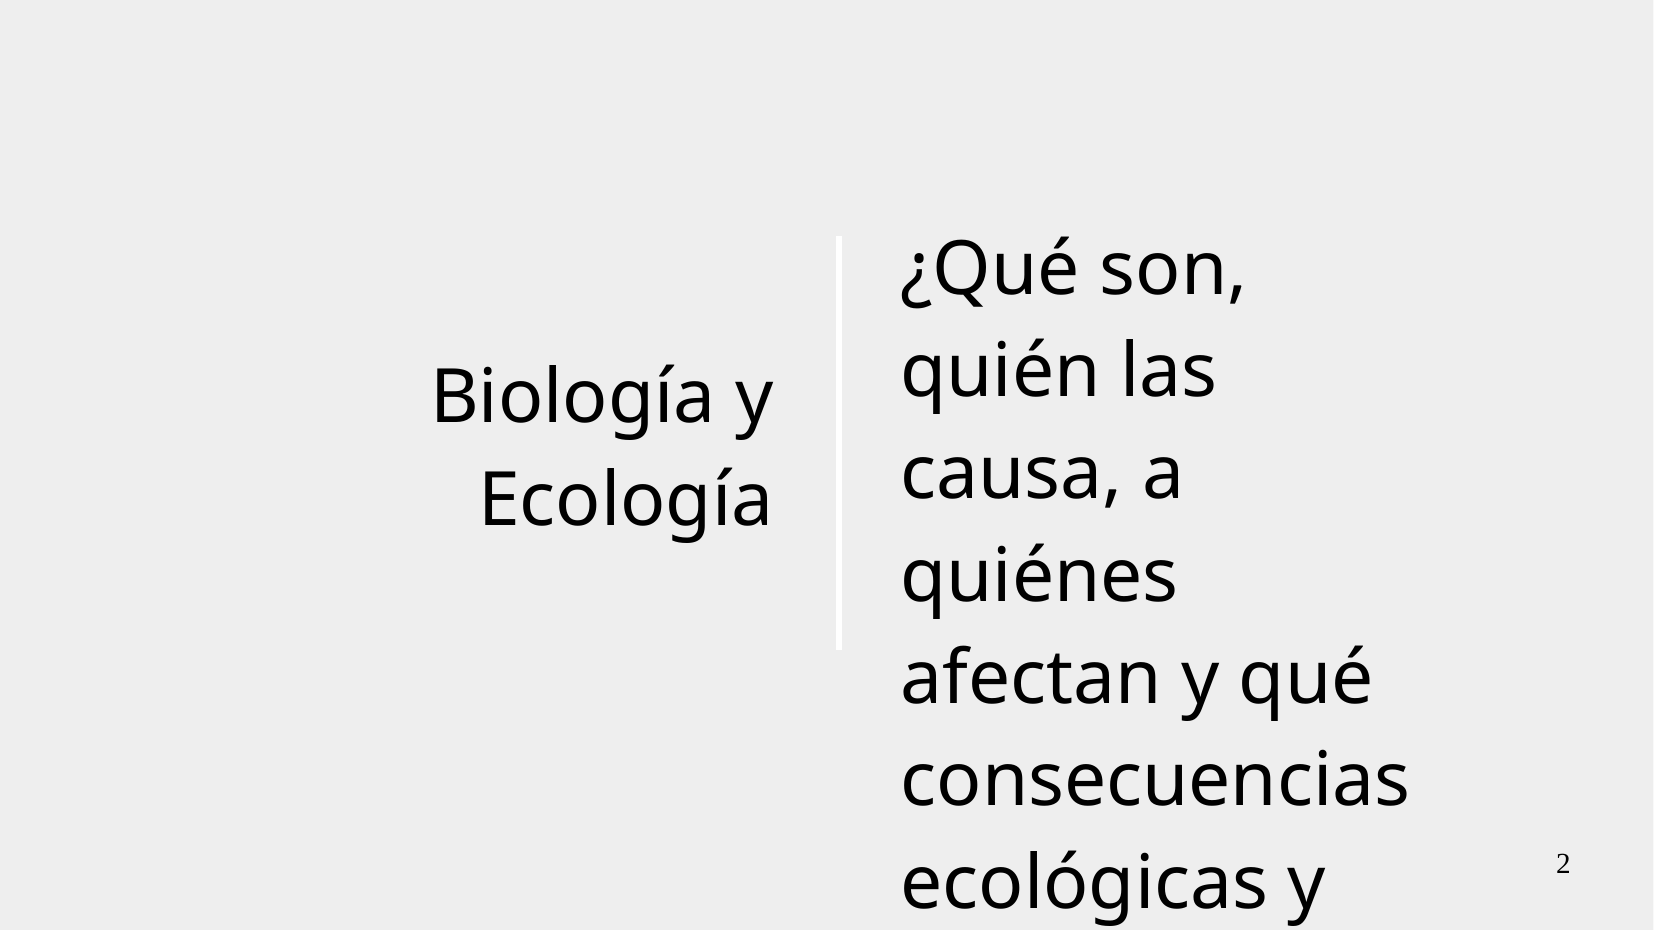

# Biología y Ecología
¿Qué son, quién las causa, a quiénes afectan y qué consecuencias ecológicas y evolutivas tienen?
2